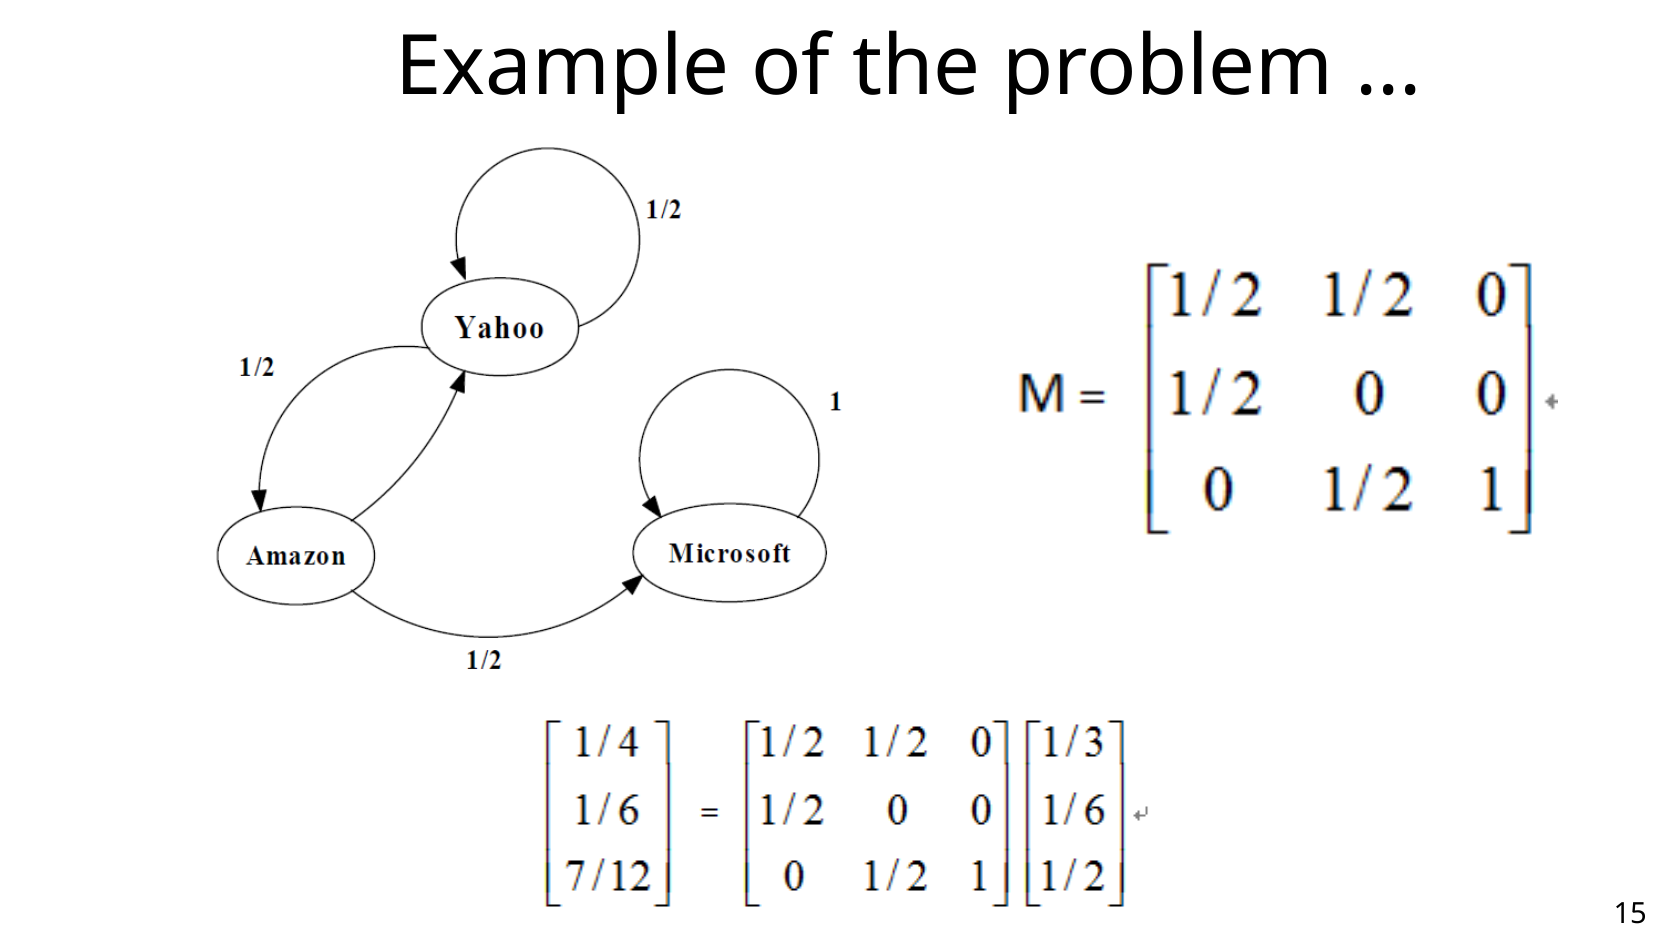

# Example of the problem ...
15
First iteration of calculation